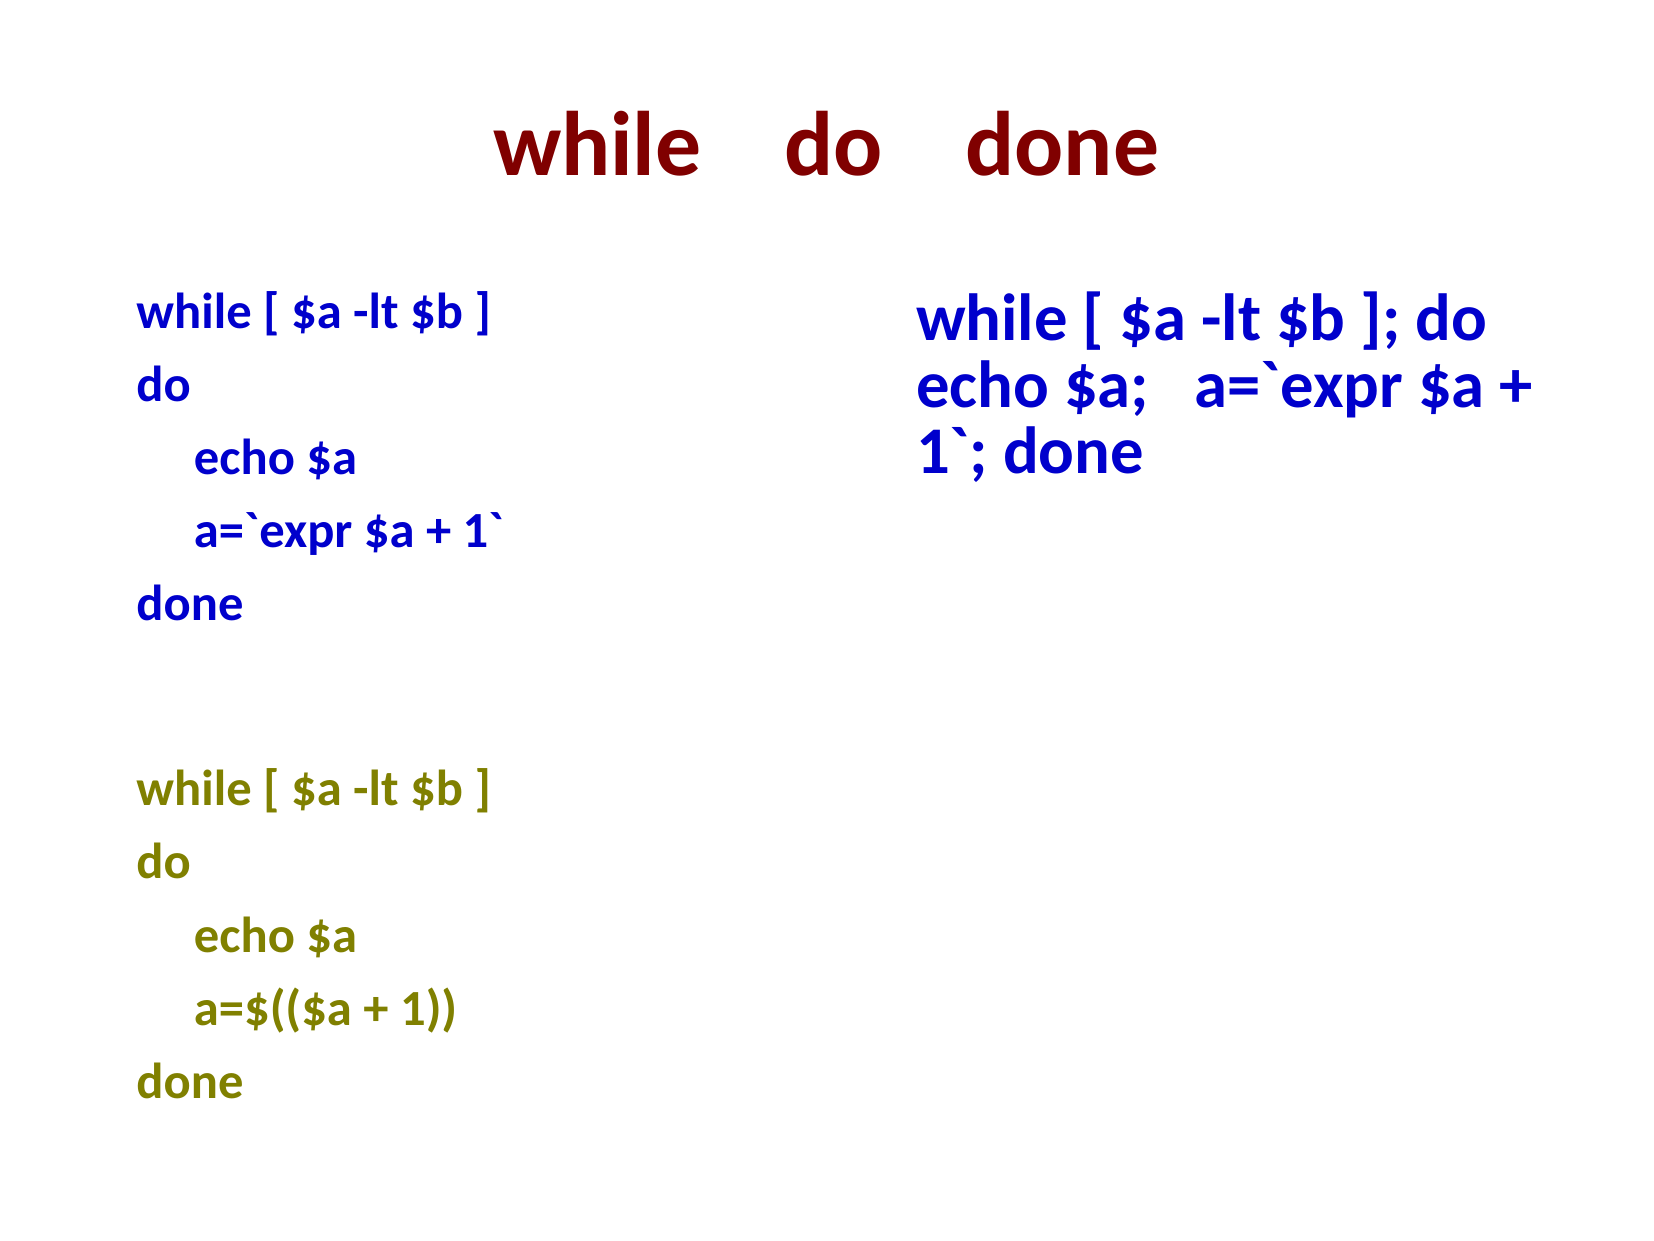

# while do done
while [ $a -lt $b ]
do
 echo $a
 a=`expr $a + 1`
done
while [ $a -lt $b ]; do echo $a; a=`expr $a + 1`; done
while [ $a -lt $b ]
do
 echo $a
 a=$(($a + 1))
done